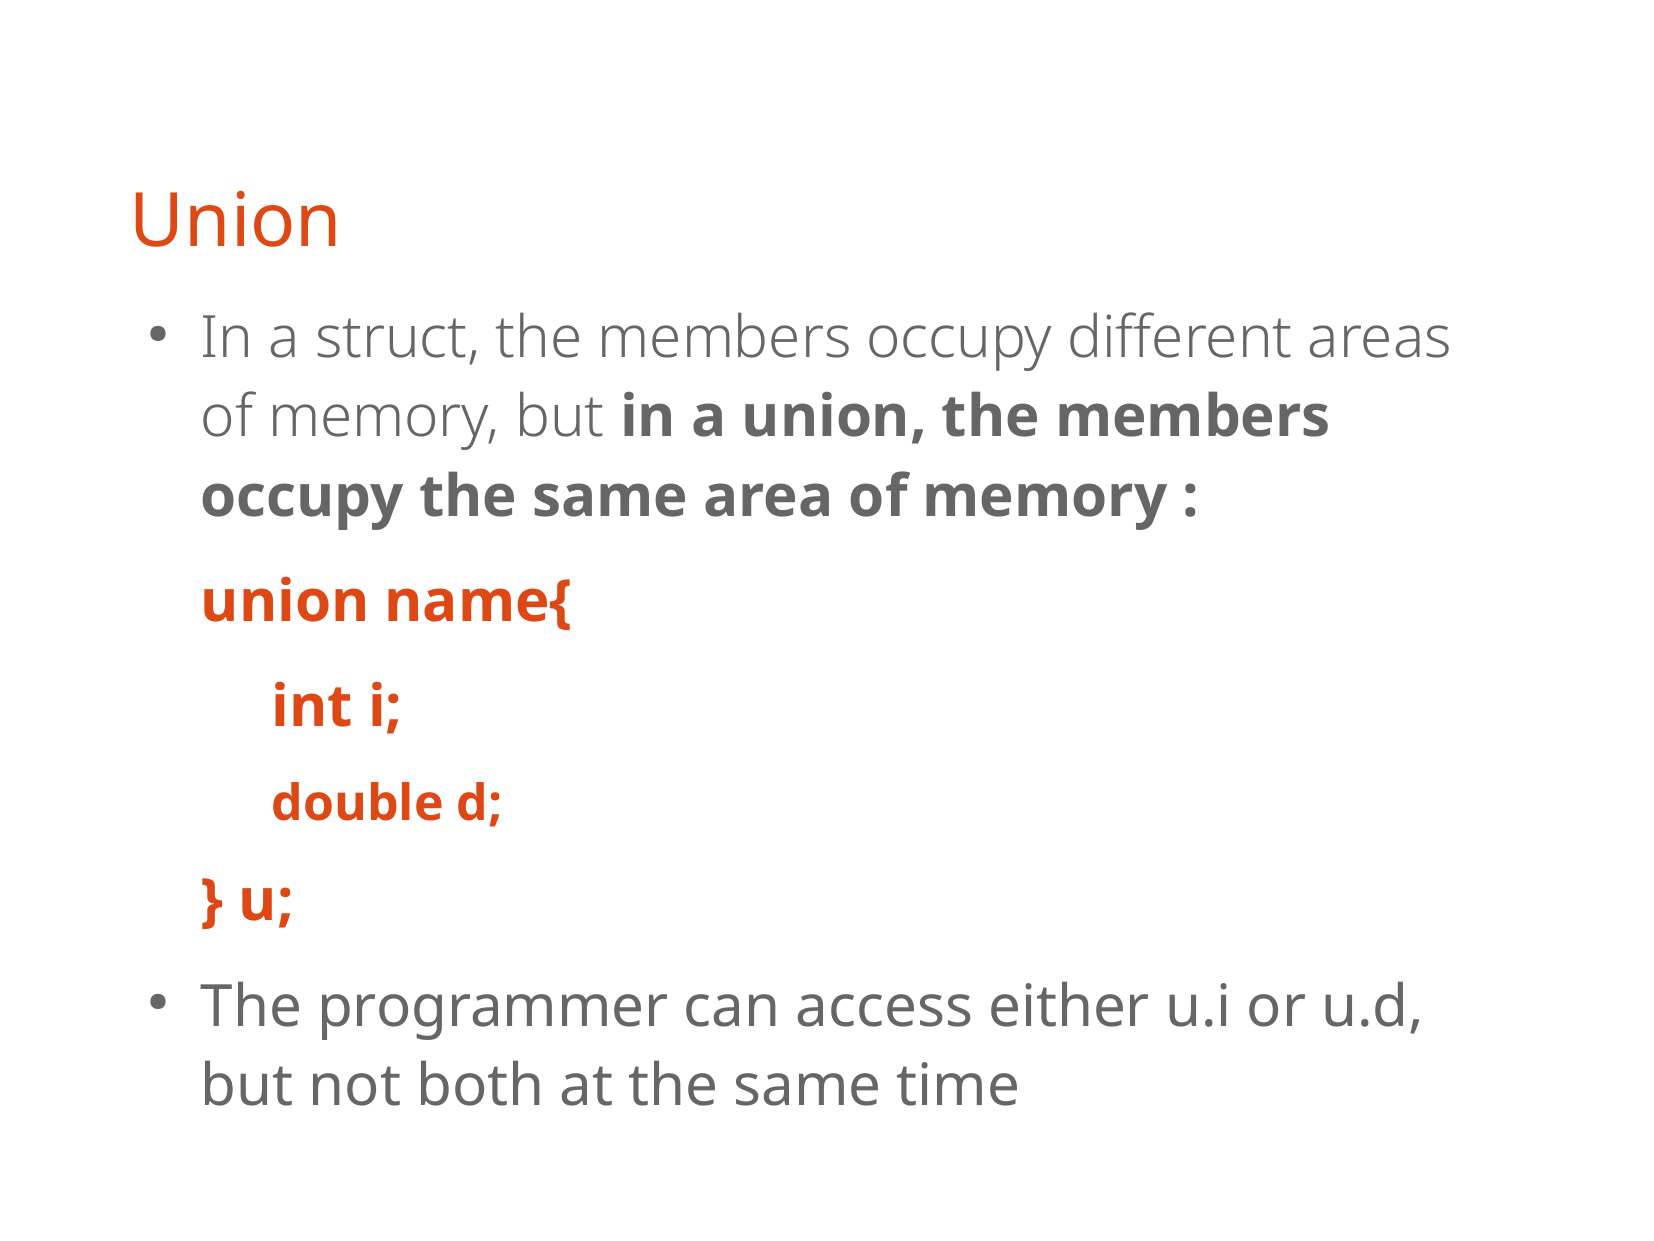

# Union
In a struct, the members occupy different areas of memory, but in a union, the members occupy the same area of memory :
union name{
int i;
double d;
} u;
The programmer can access either u.i or u.d, but not both at the same time